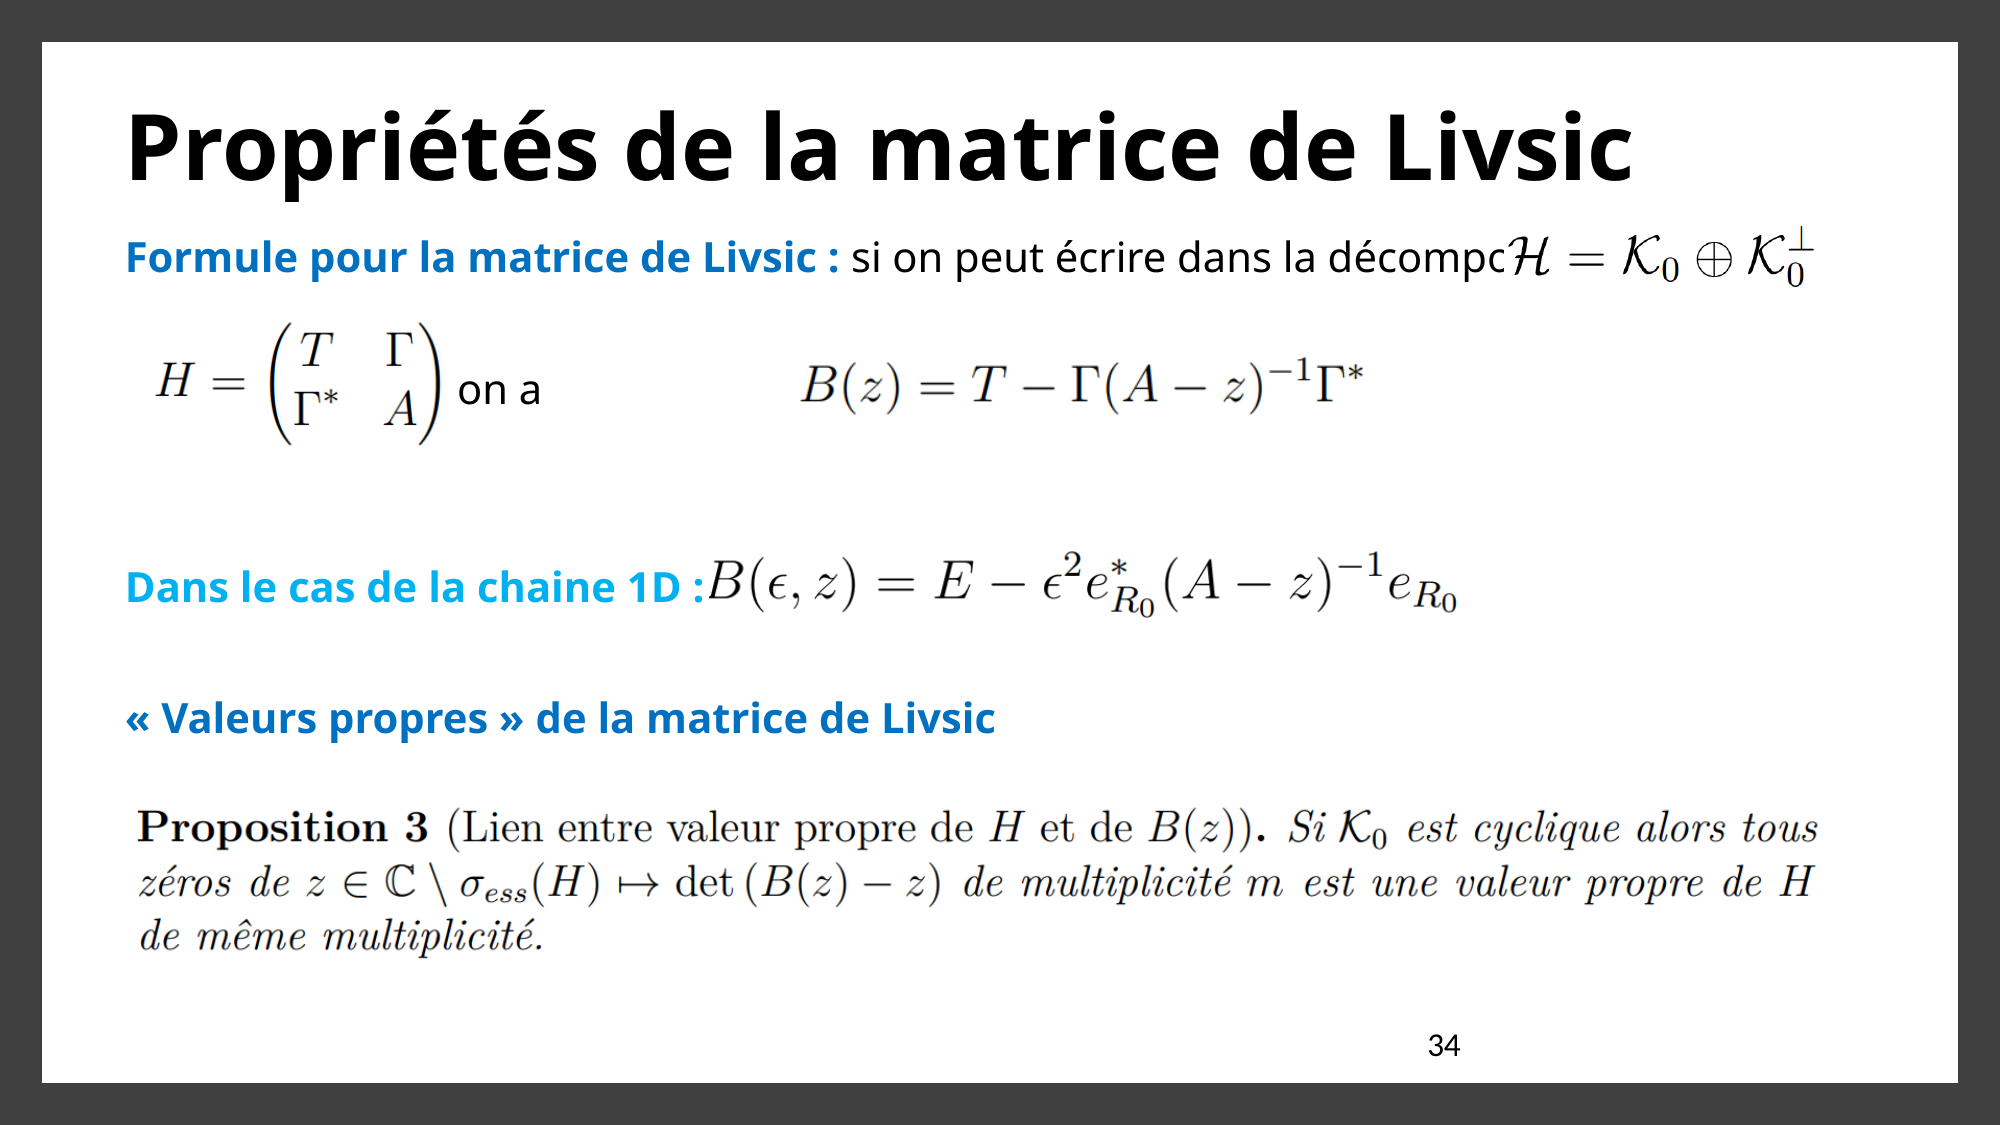

# Propriétés de la matrice de Livsic
Formule pour la matrice de Livsic : si on peut écrire dans la décomposition
			alors on a				 .
Dans le cas de la chaine 1D :
« Valeurs propres » de la matrice de Livsic
34